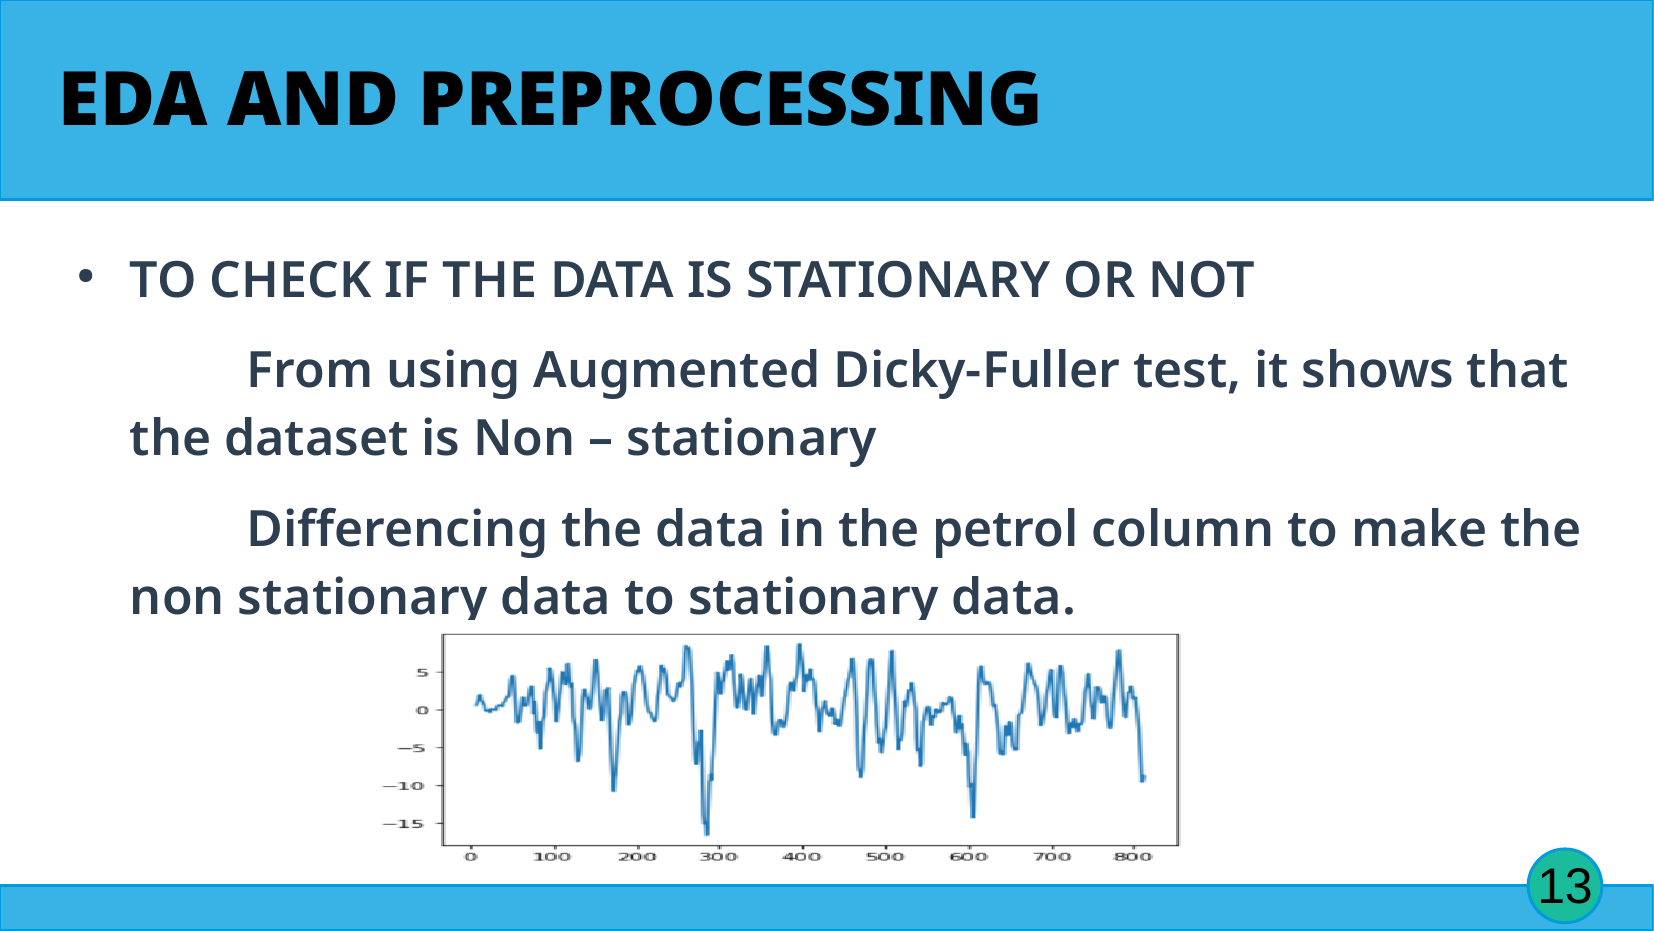

# EDA AND PREPROCESSING
TO CHECK IF THE DATA IS STATIONARY OR NOT
 From using Augmented Dicky-Fuller test, it shows that the dataset is Non – stationary
 Differencing the data in the petrol column to make the non stationary data to stationary data.